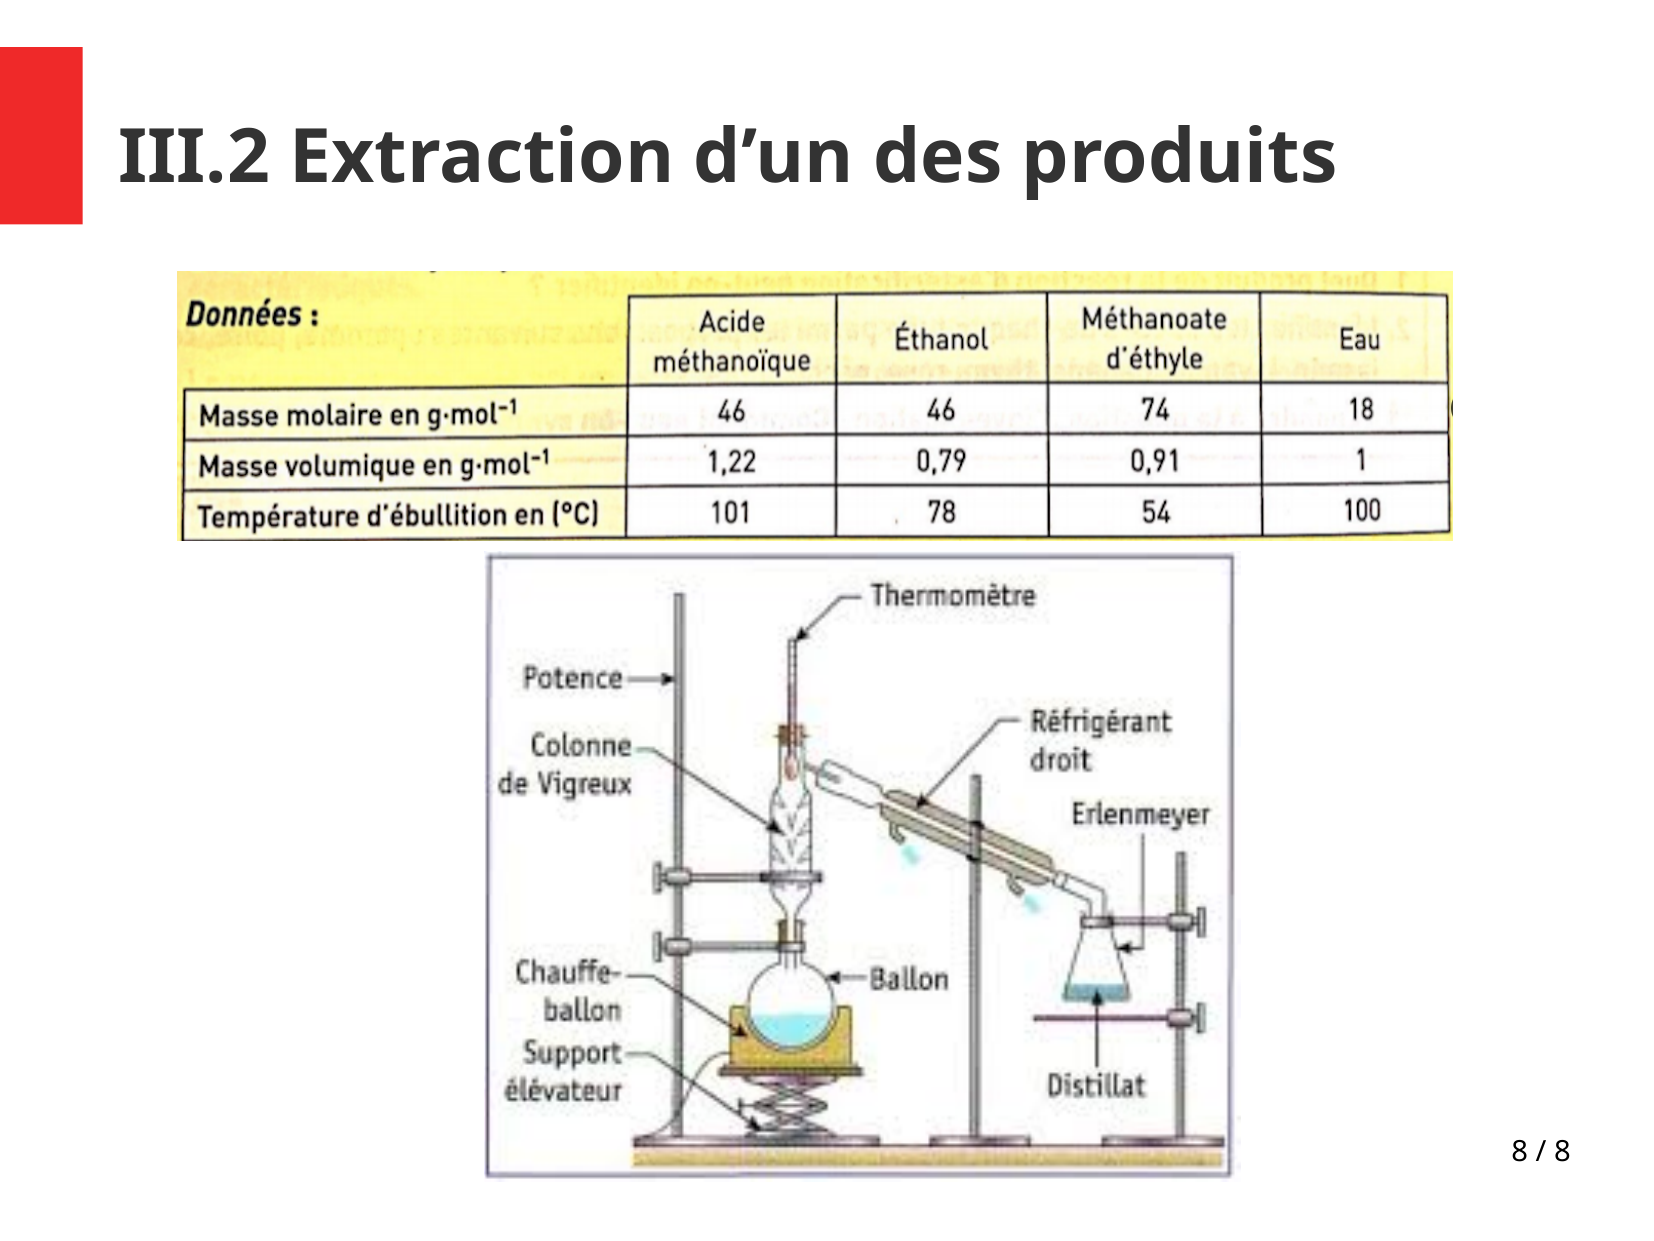

# III.2 Extraction d’un des produits
8